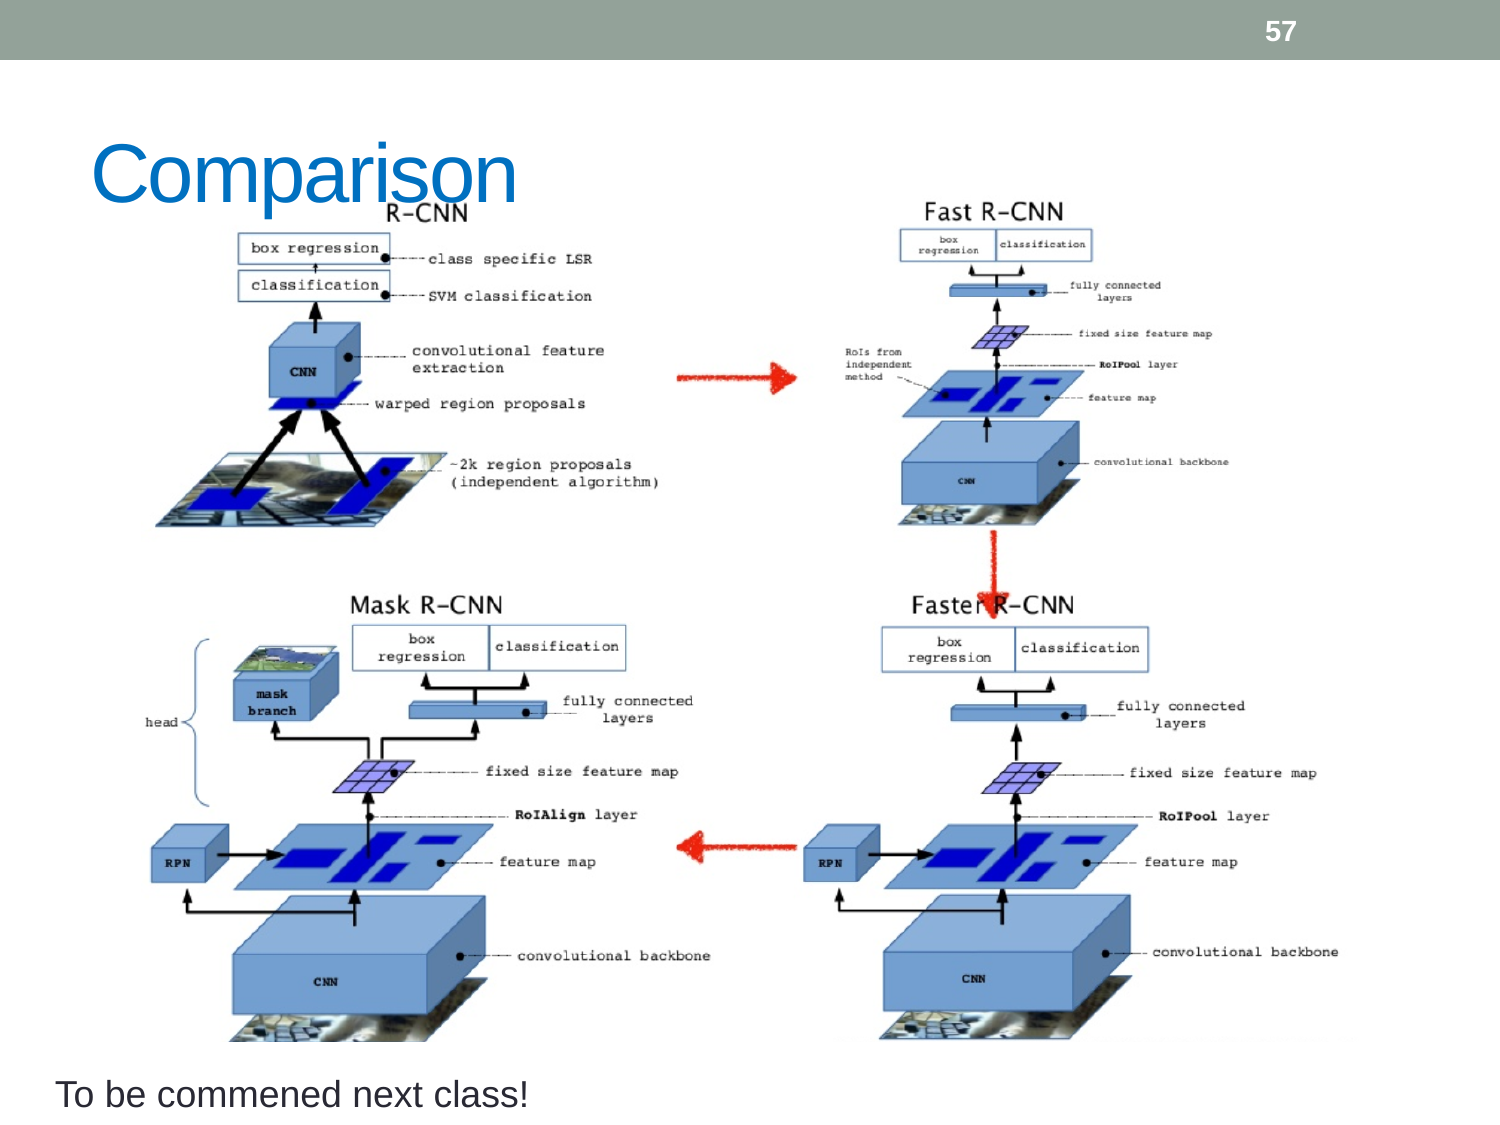

# Comparison
To be commened next class!